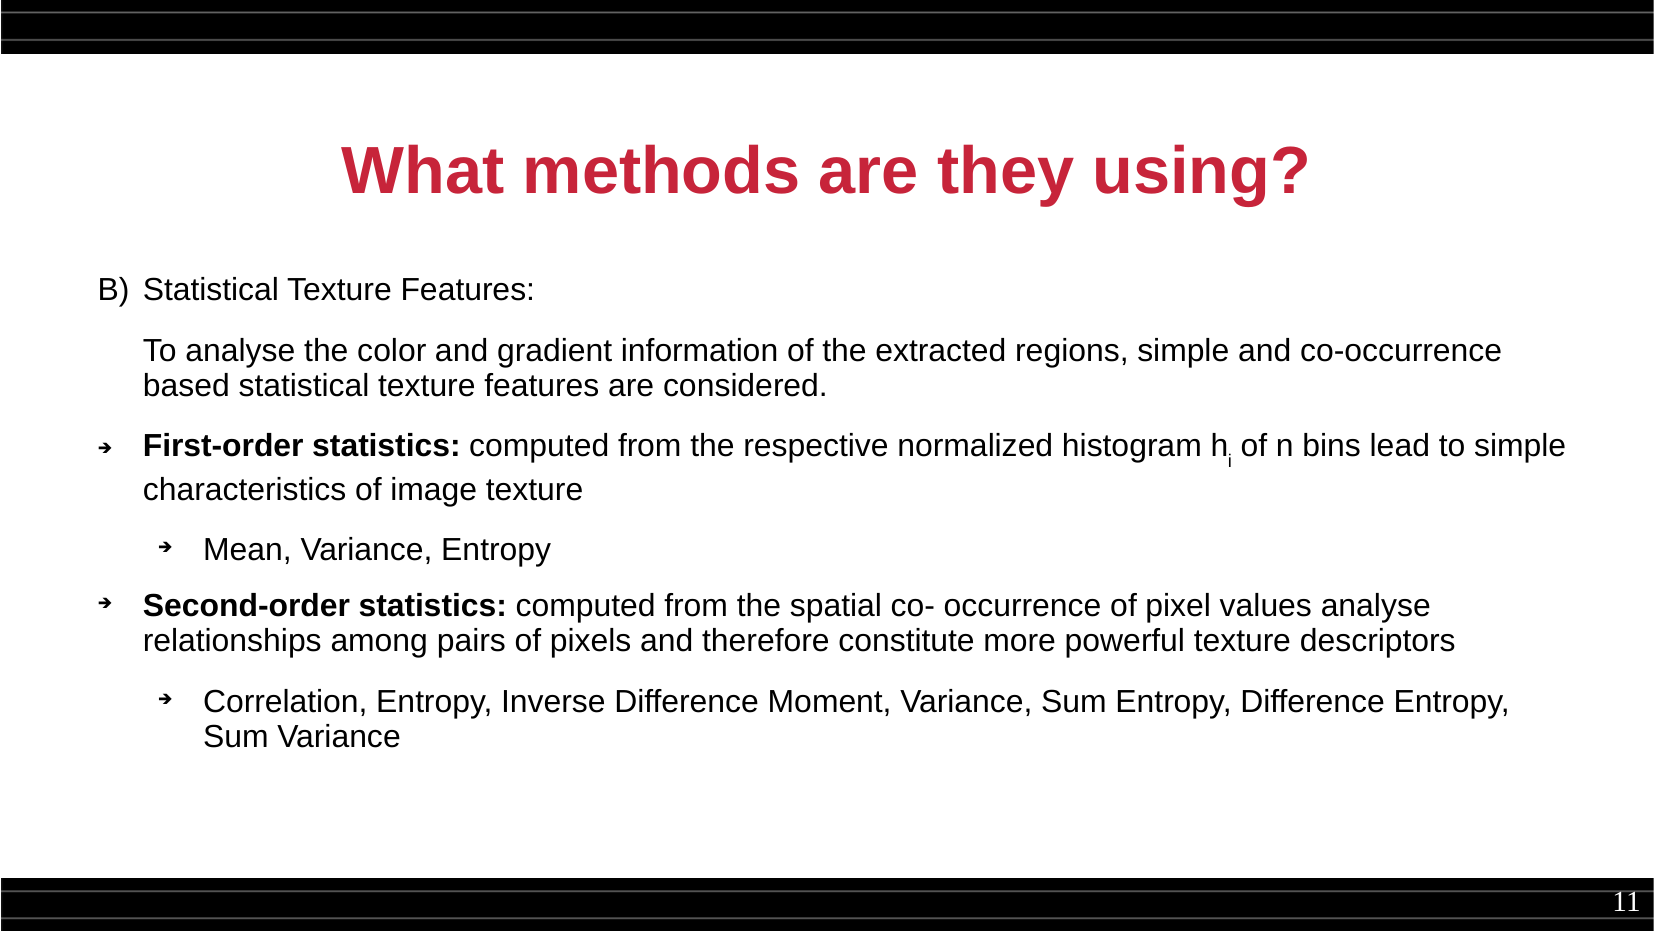

# What methods are they using?
Statistical Texture Features:
To analyse the color and gradient information of the extracted regions, simple and co-occurrence based statistical texture features are considered.
First-order statistics: computed from the respective normalized histogram hi of n bins lead to simple characteristics of image texture
Mean, Variance, Entropy
Second-order statistics: computed from the spatial co- occurrence of pixel values analyse relationships among pairs of pixels and therefore constitute more powerful texture descriptors
Correlation, Entropy, Inverse Difference Moment, Variance, Sum Entropy, Difference Entropy, Sum Variance